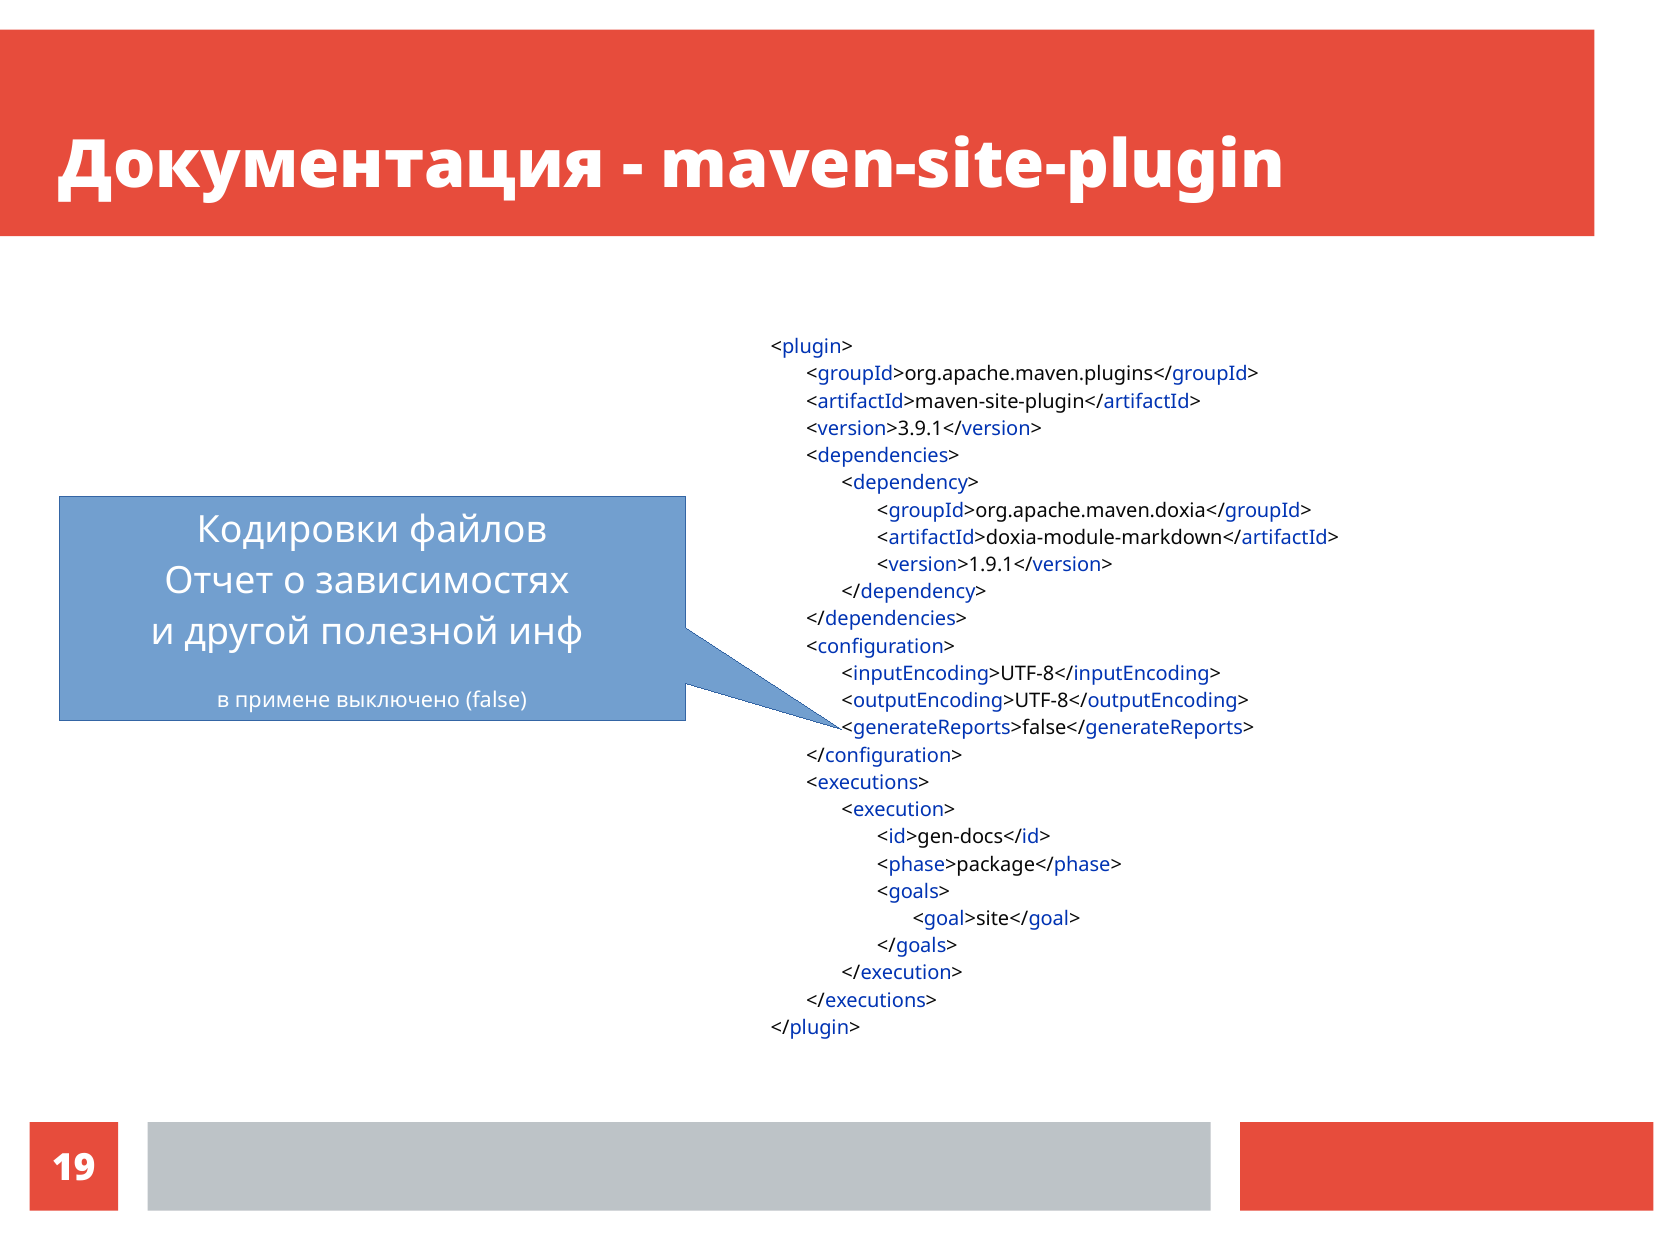

# Документация - maven-site-plugin
<plugin>
	<groupId>org.apache.maven.plugins</groupId>
	<artifactId>maven-site-plugin</artifactId>
	<version>3.9.1</version>
	<dependencies>
		<dependency>
			<groupId>org.apache.maven.doxia</groupId>
			<artifactId>doxia-module-markdown</artifactId>
			<version>1.9.1</version>
		</dependency>
	</dependencies>
	<configuration>
		<inputEncoding>UTF-8</inputEncoding>
		<outputEncoding>UTF-8</outputEncoding>
		<generateReports>false</generateReports>
	</configuration>
	<executions>
		<execution>
			<id>gen-docs</id>
			<phase>package</phase>
			<goals>
				<goal>site</goal>
			</goals>
		</execution>
	</executions>
</plugin>
Кодировки файлов
Отчет о зависимостях
и другой полезной инф
в примене выключено (false)
19